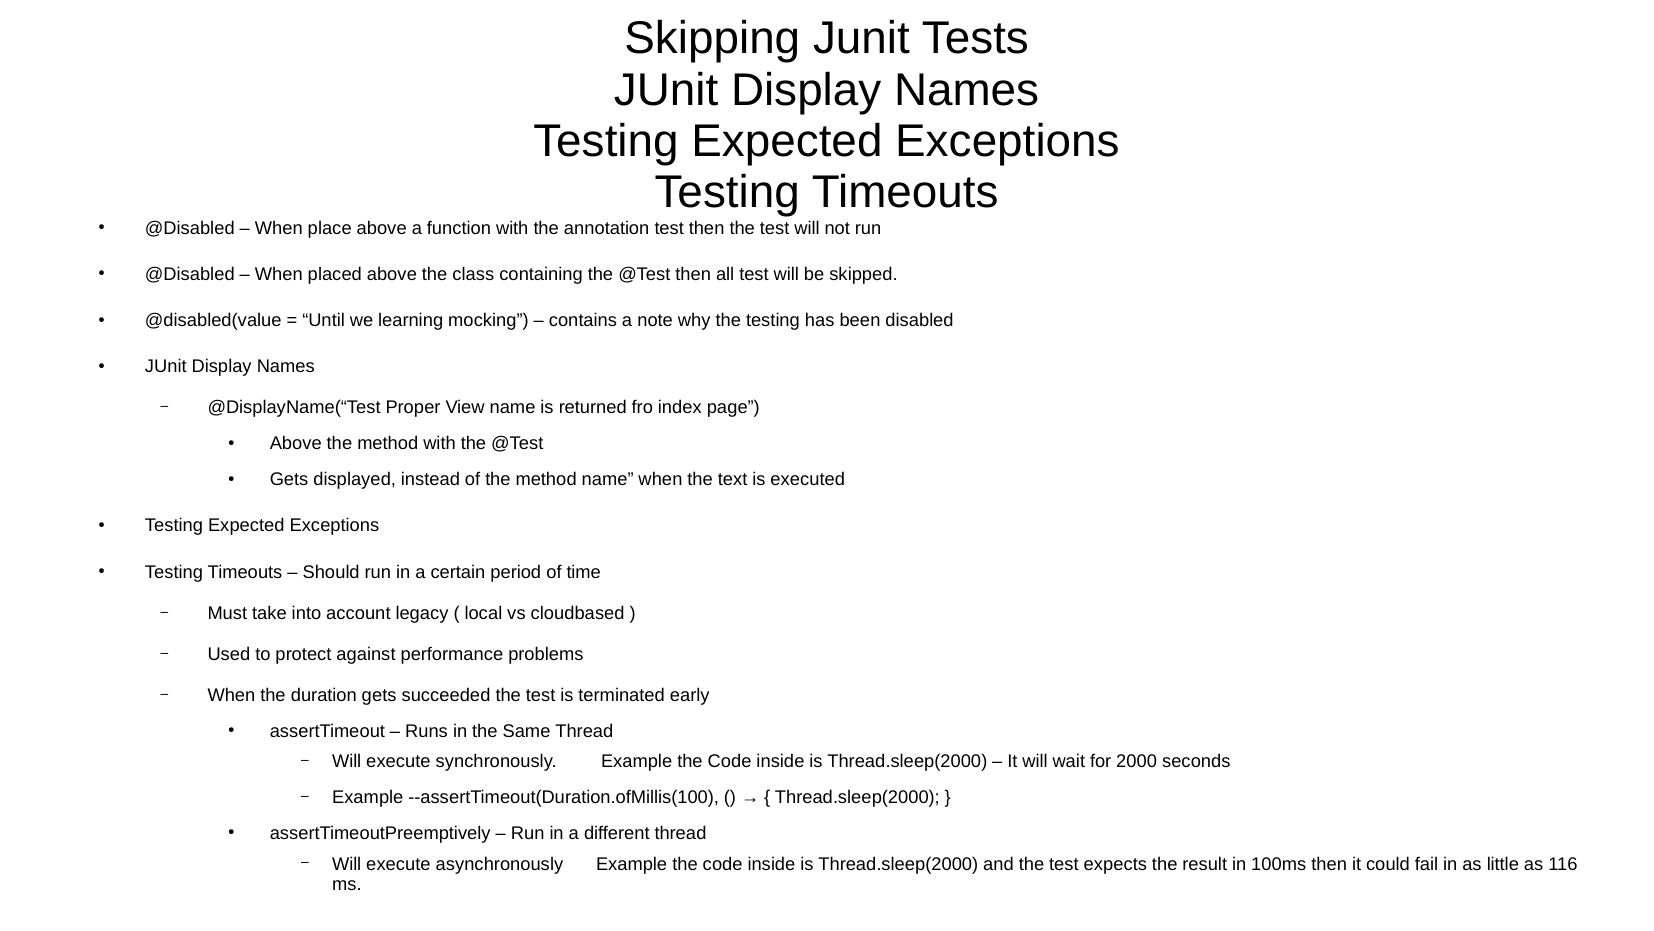

# Skipping Junit Tests JUnit Display Names Testing Expected Exceptions Testing Timeouts
@Disabled – When place above a function with the annotation test then the test will not run
@Disabled – When placed above the class containing the @Test then all test will be skipped.
@disabled(value = “Until we learning mocking”) – contains a note why the testing has been disabled
JUnit Display Names
@DisplayName(“Test Proper View name is returned fro index page”)
Above the method with the @Test
Gets displayed, instead of the method name” when the text is executed
Testing Expected Exceptions
Testing Timeouts – Should run in a certain period of time
Must take into account legacy ( local vs cloudbased )
Used to protect against performance problems
When the duration gets succeeded the test is terminated early
assertTimeout – Runs in the Same Thread
Will execute synchronously.	 Example the Code inside is Thread.sleep(2000) – It will wait for 2000 seconds
Example --assertTimeout(Duration.ofMillis(100), () → { Thread.sleep(2000); }
assertTimeoutPreemptively – Run in a different thread
Will execute asynchronously 	Example the code inside is Thread.sleep(2000) and the test expects the result in 100ms then it could fail in as little as 116 ms.